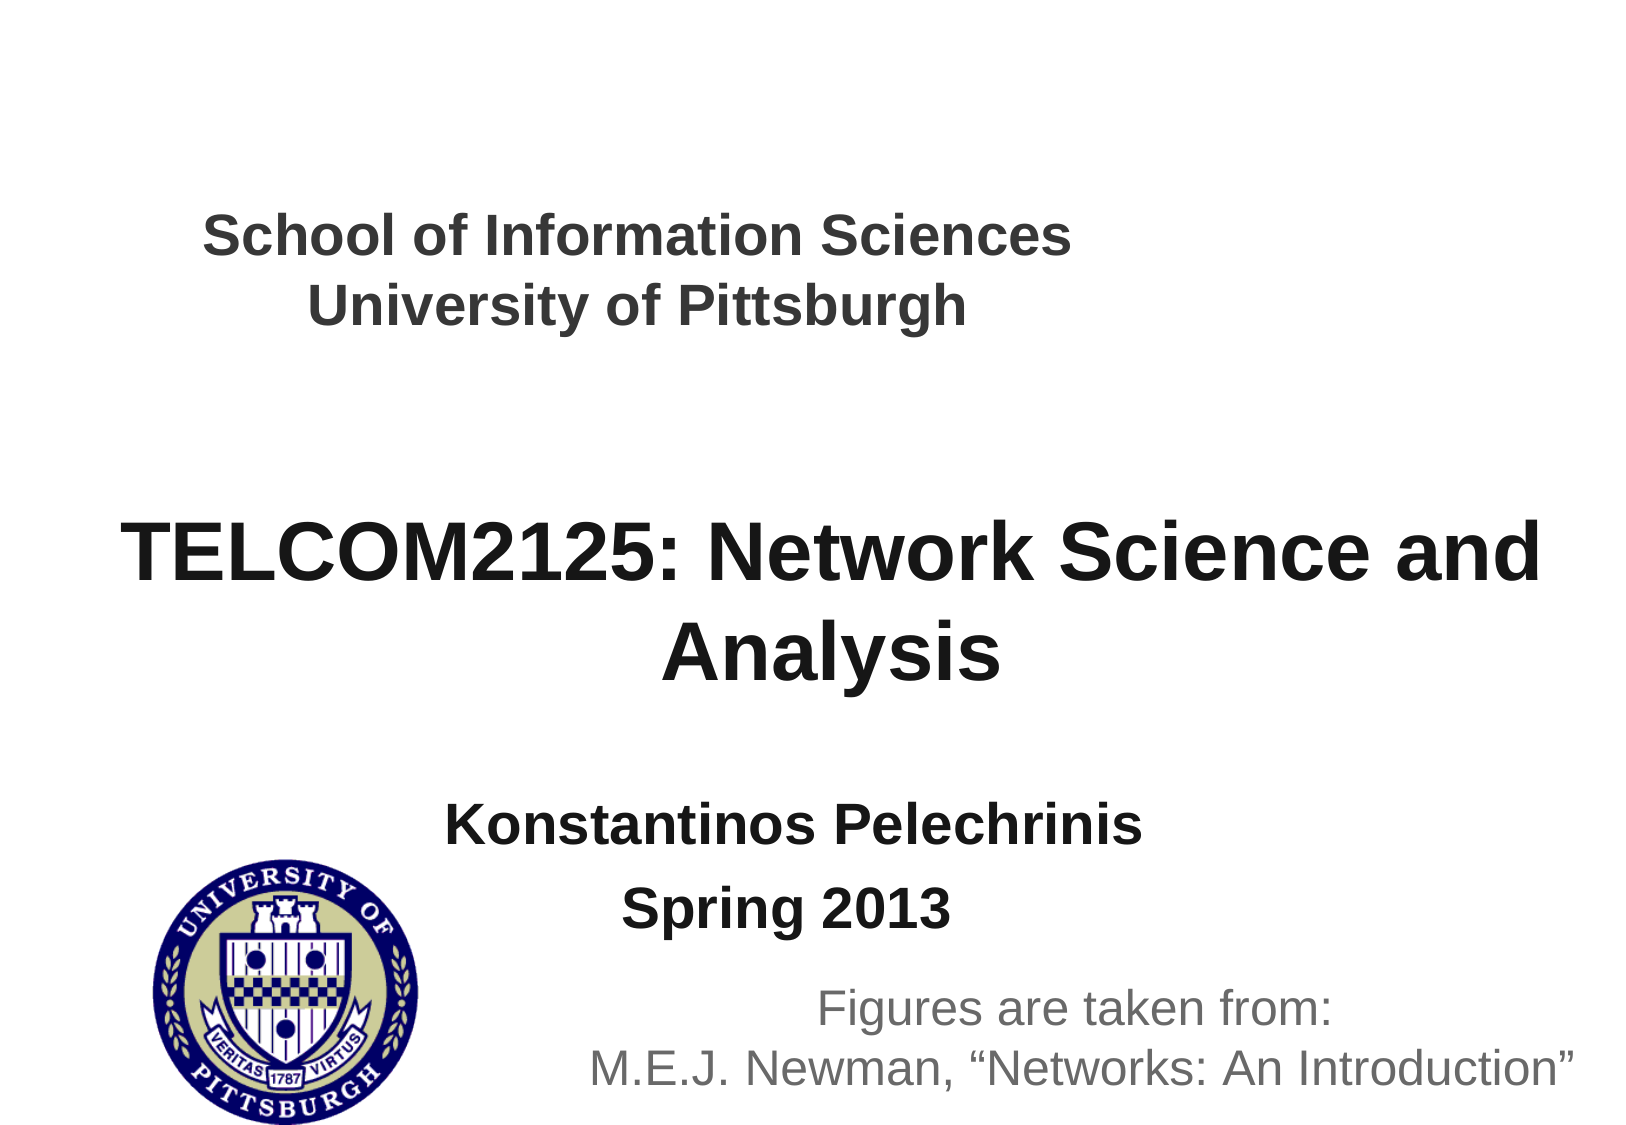

# TELCOM2125: Network Science and Analysis
 Konstantinos Pelechrinis
Spring 2013
Figures are taken from:
M.E.J. Newman, “Networks: An Introduction”